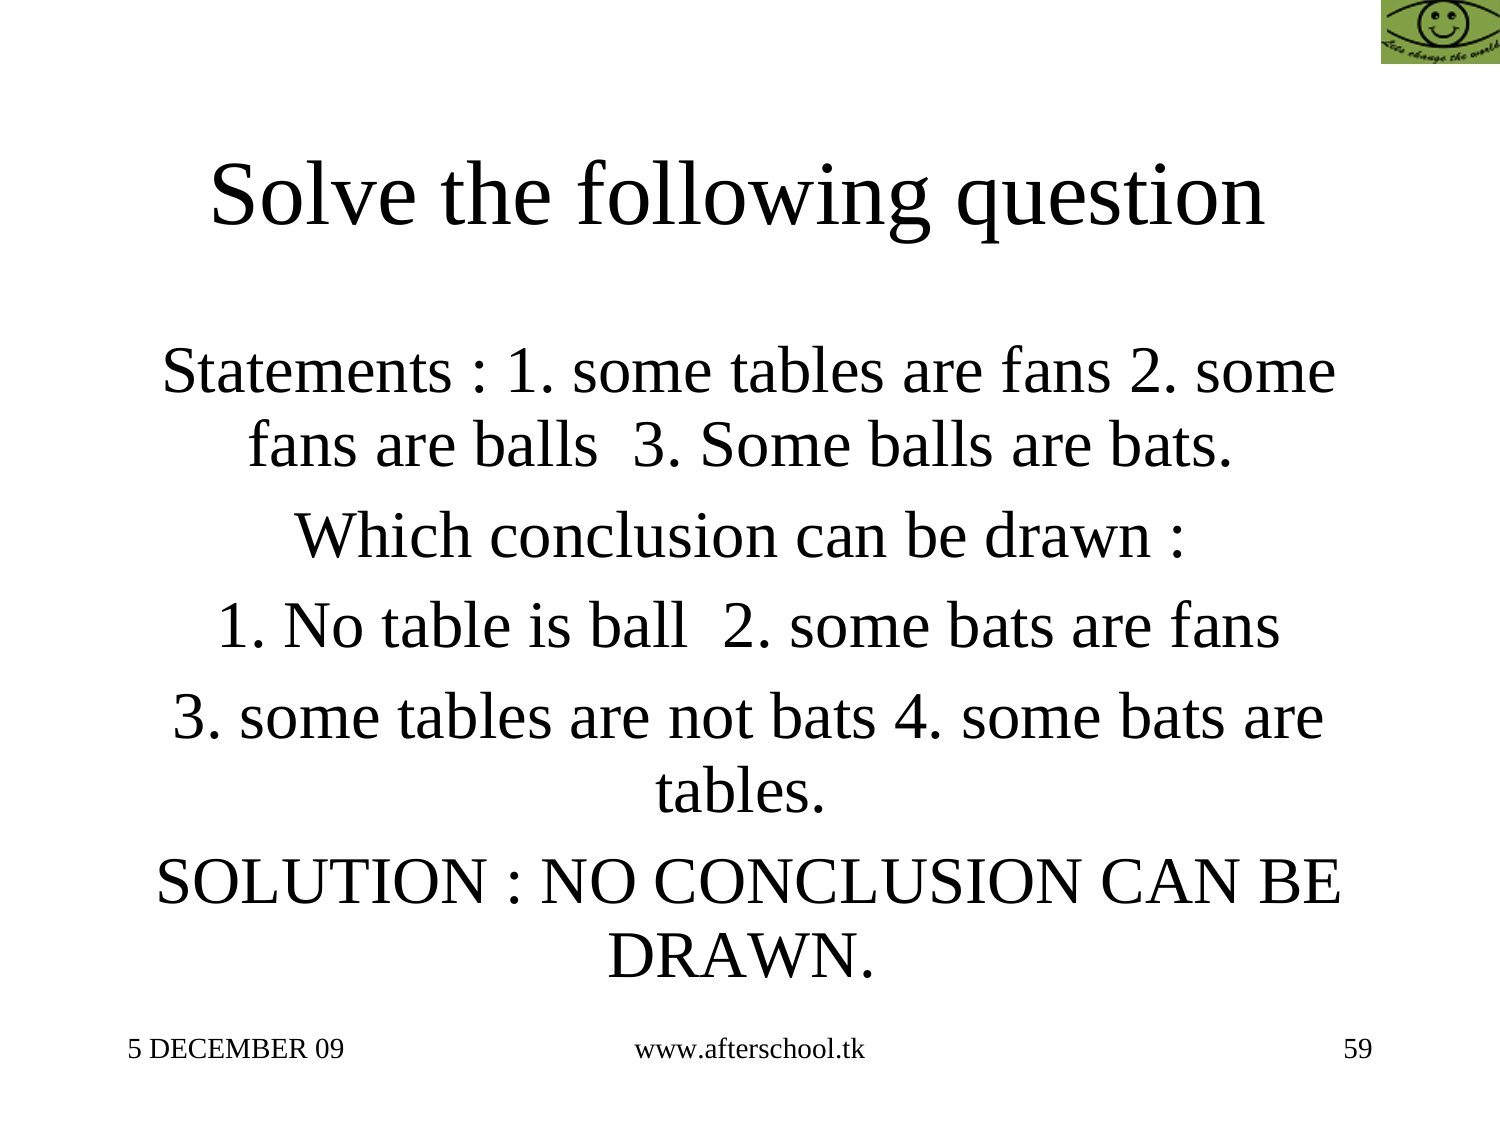

# Solve the following question
Statements : 1. some tables are fans 2. some fans are balls 3. Some balls are bats.
Which conclusion can be drawn :
1. No table is ball 2. some bats are fans
3. some tables are not bats 4. some bats are tables.
SOLUTION : NO CONCLUSION CAN BE DRAWN.
MFI Seminar Jain PG College
AFTERSCHOOOL centre for social entrepreneurship
59